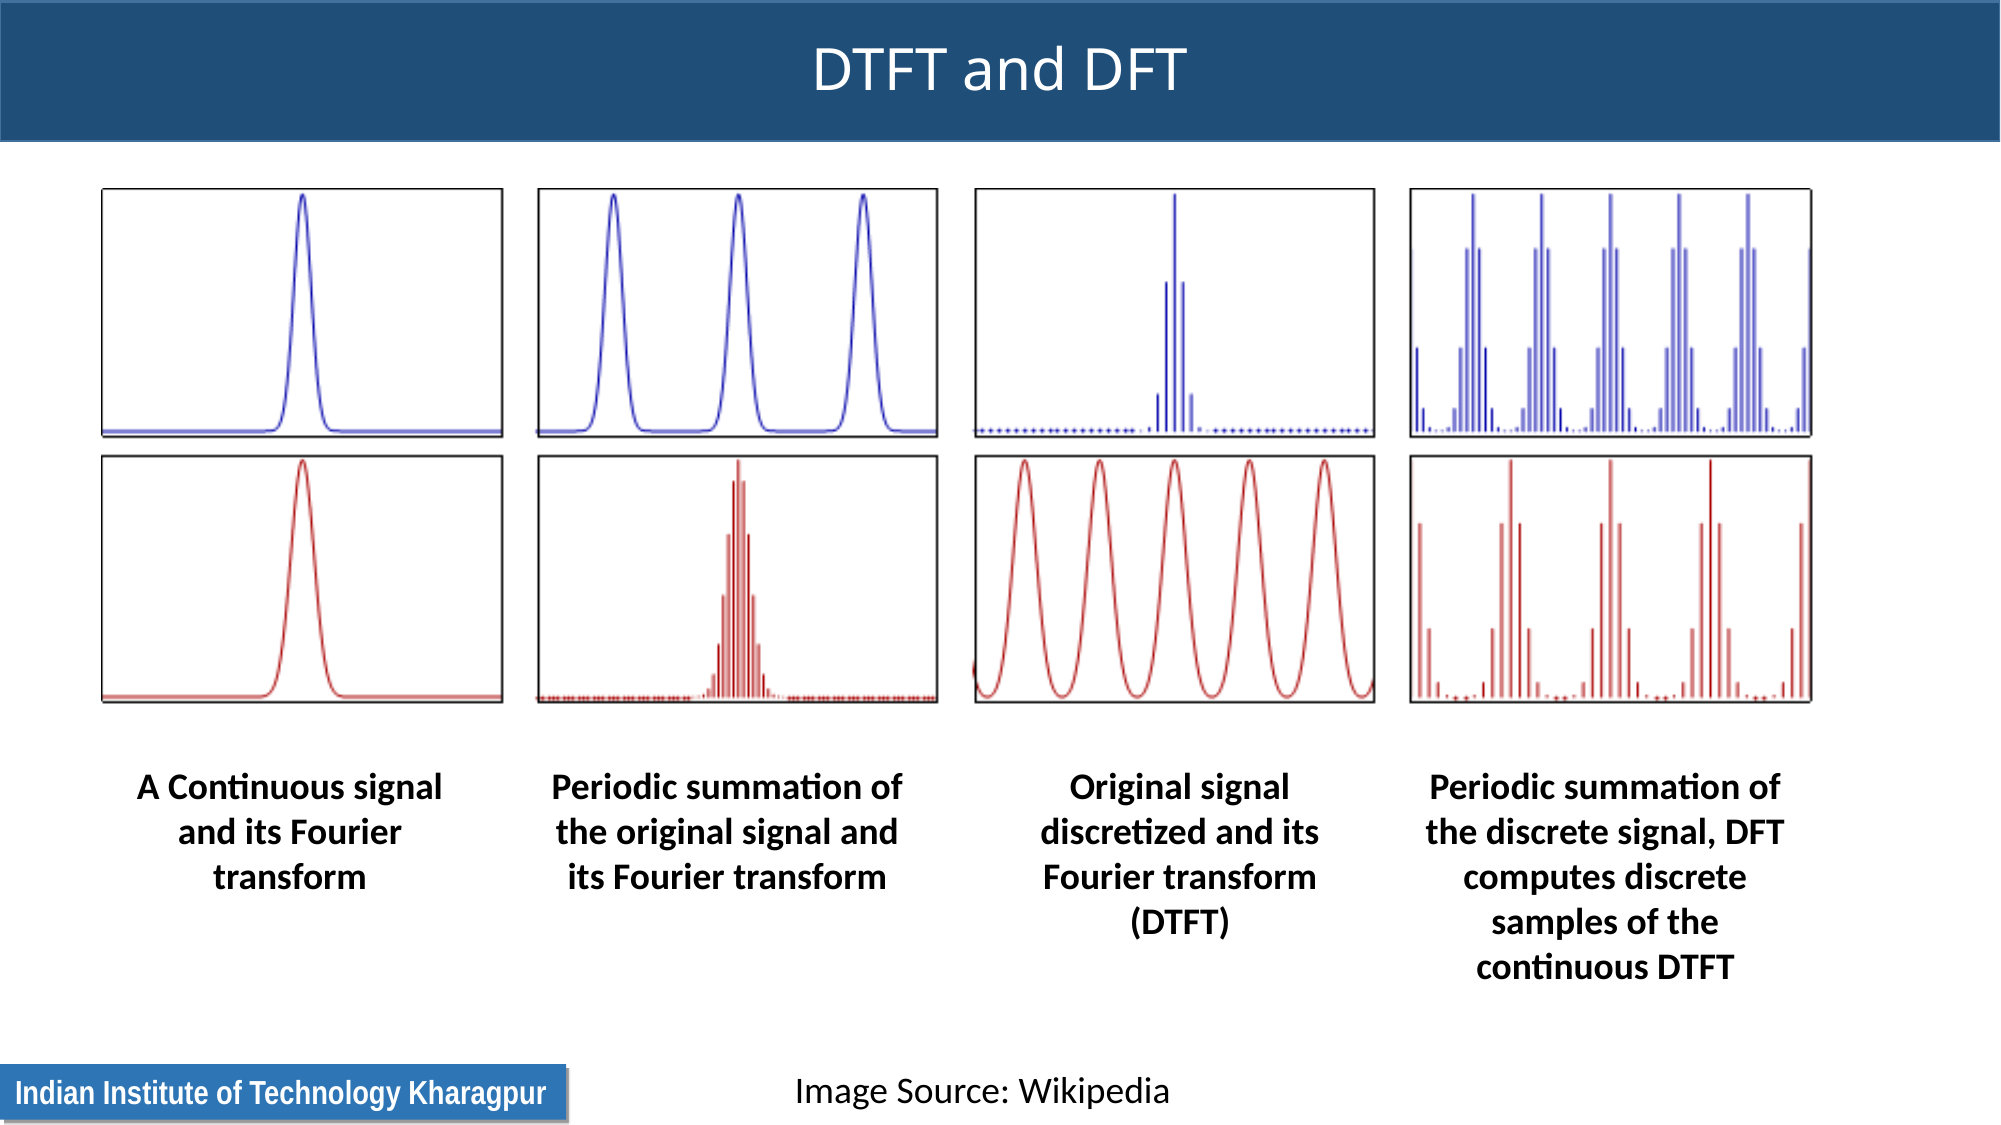

# DTFT and DFT
A Continuous signal and its Fourier transform
Periodic summation of the original signal and its Fourier transform
Original signal discretized and its Fourier transform (DTFT)
Periodic summation of the discrete signal, DFT computes discrete samples of the continuous DTFT
Image Source: Wikipedia